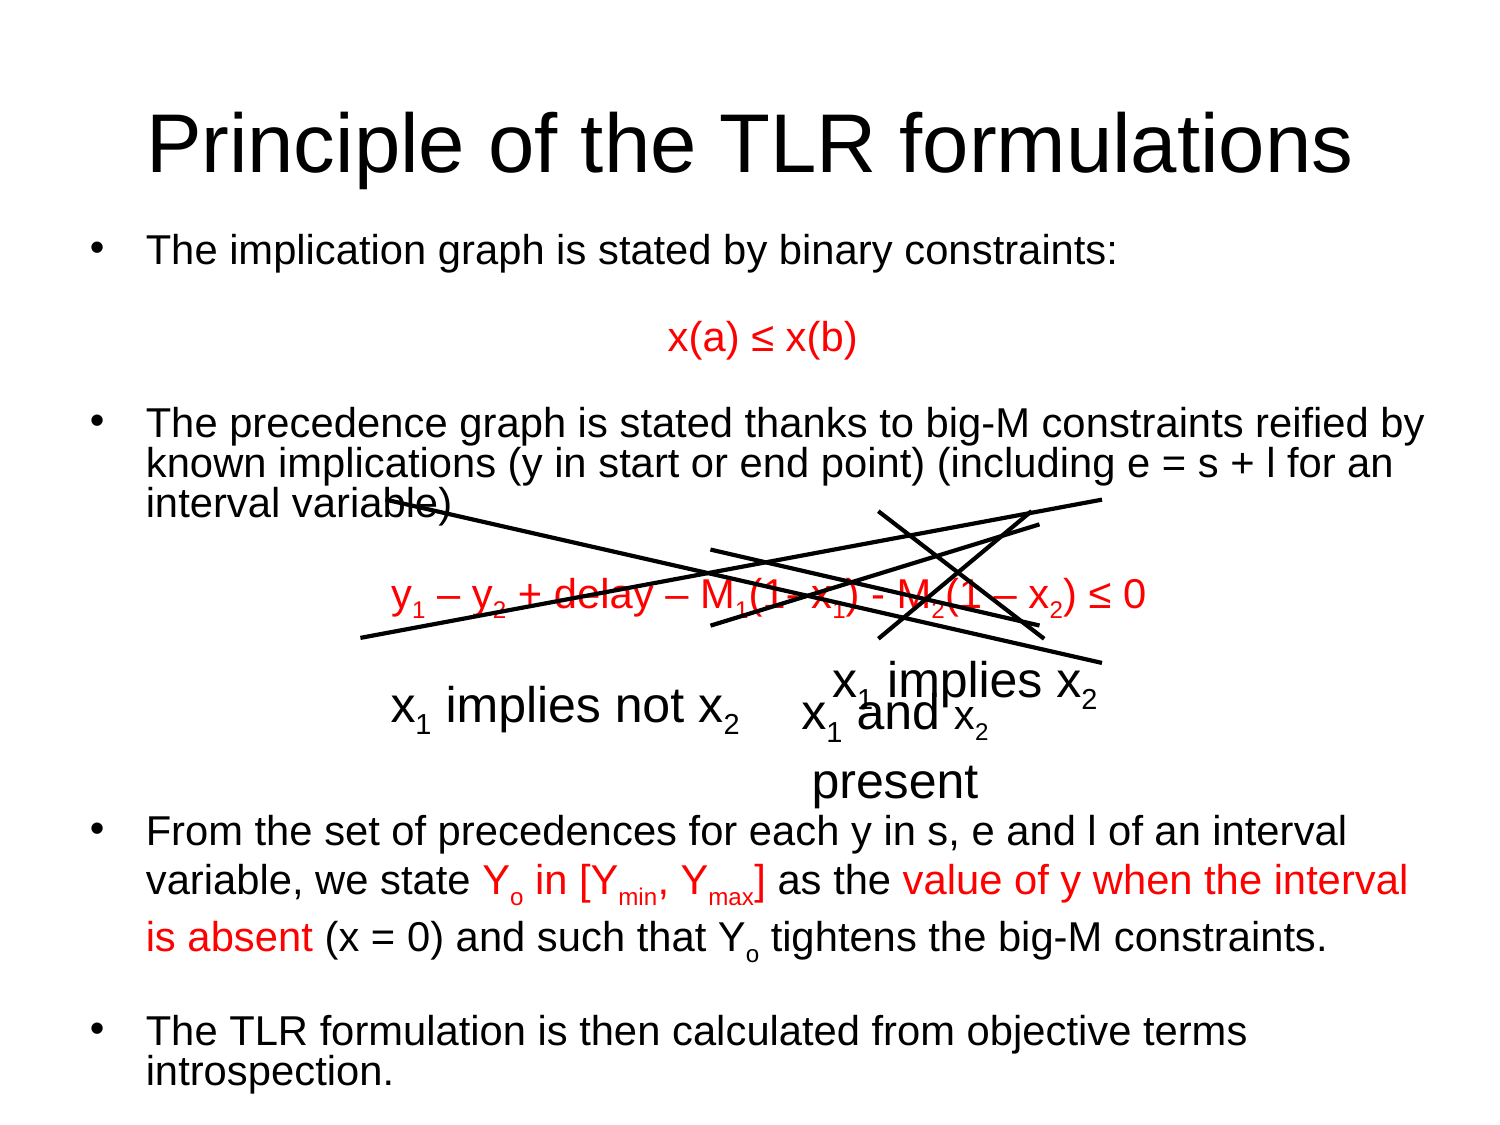

# Principle of the TLR formulations
The implication graph is stated by binary constraints:
x(a) ≤ x(b)
The precedence graph is stated thanks to big-M constraints reified by known implications (y in start or end point) (including e = s + l for an interval variable)
y1 – y2 + delay – M1(1- x1) - M2(1 – x2) ≤ 0
From the set of precedences for each y in s, e and l of an interval variable, we state Yo in [Ymin, Ymax] as the value of y when the interval is absent (x = 0) and such that Yo tightens the big-M constraints.
The TLR formulation is then calculated from objective terms introspection.
x1 implies not x2
x1 implies x2
x1 and x2 present